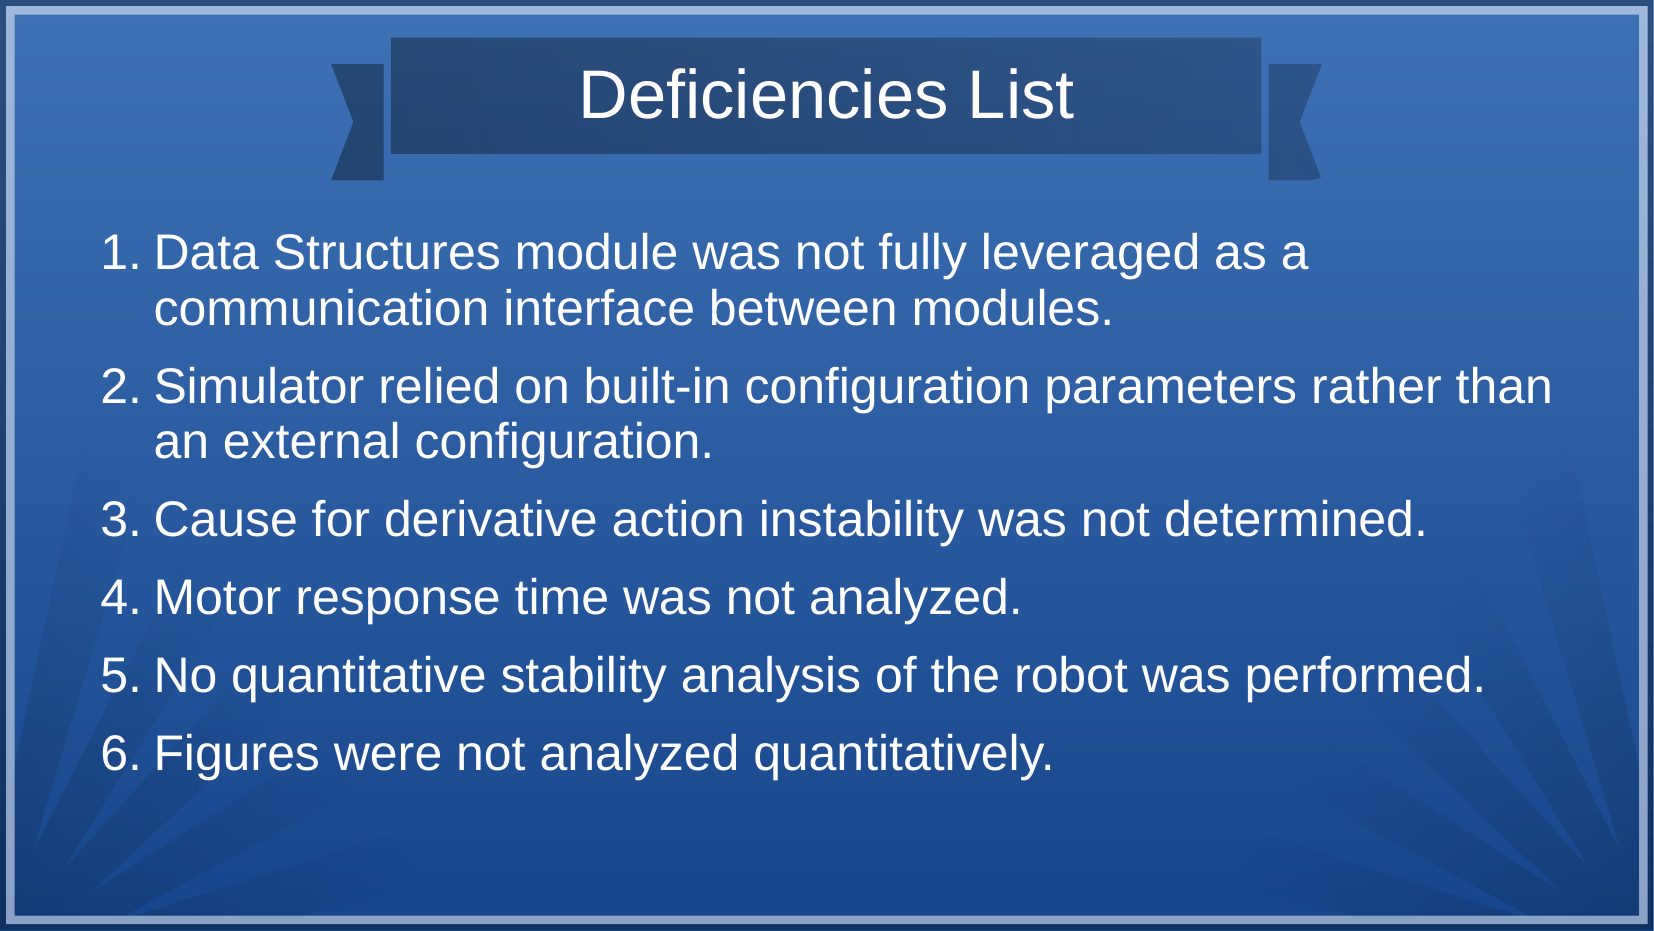

# Deficiencies List
Data Structures module was not fully leveraged as a communication interface between modules.
Simulator relied on built-in configuration parameters rather than an external configuration.
Cause for derivative action instability was not determined.
Motor response time was not analyzed.
No quantitative stability analysis of the robot was performed.
Figures were not analyzed quantitatively.